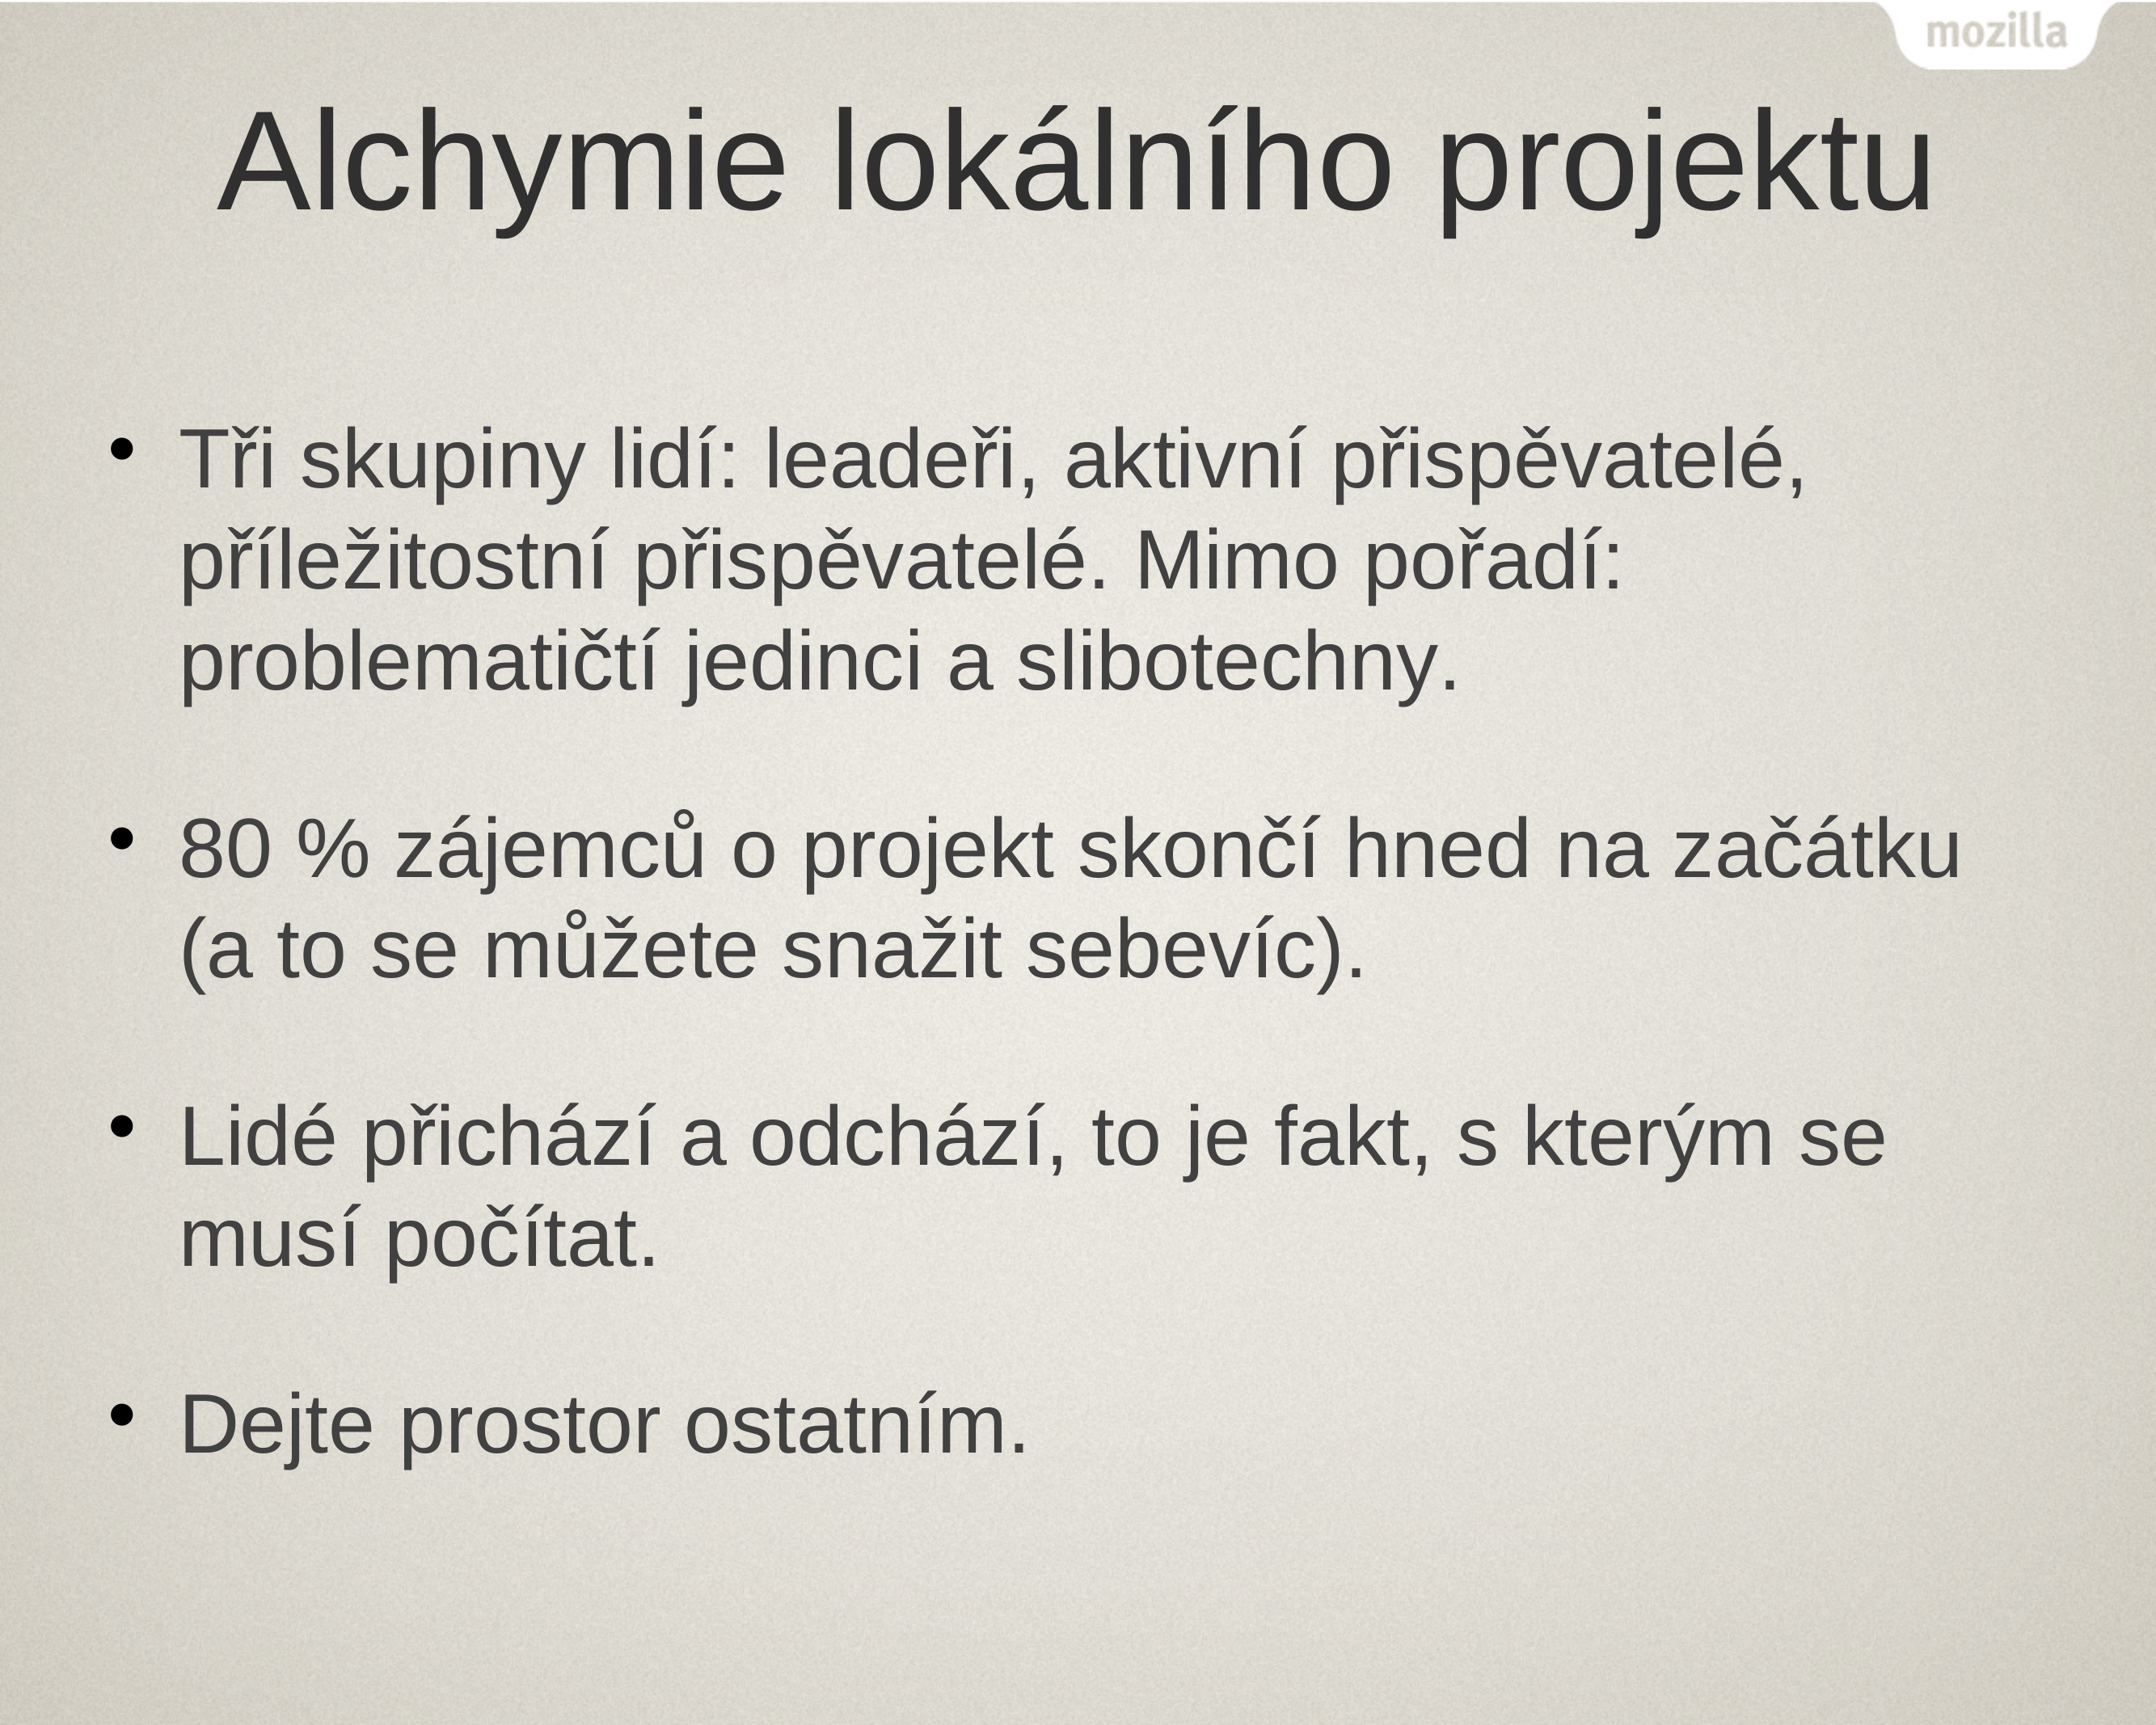

# Alchymie lokálního projektu
Tři skupiny lidí: leadeři, aktivní přispěvatelé, příležitostní přispěvatelé. Mimo pořadí: problematičtí jedinci a slibotechny.
80 % zájemců o projekt skončí hned na začátku (a to se můžete snažit sebevíc).
Lidé přichází a odchází, to je fakt, s kterým se musí počítat.
Dejte prostor ostatním.